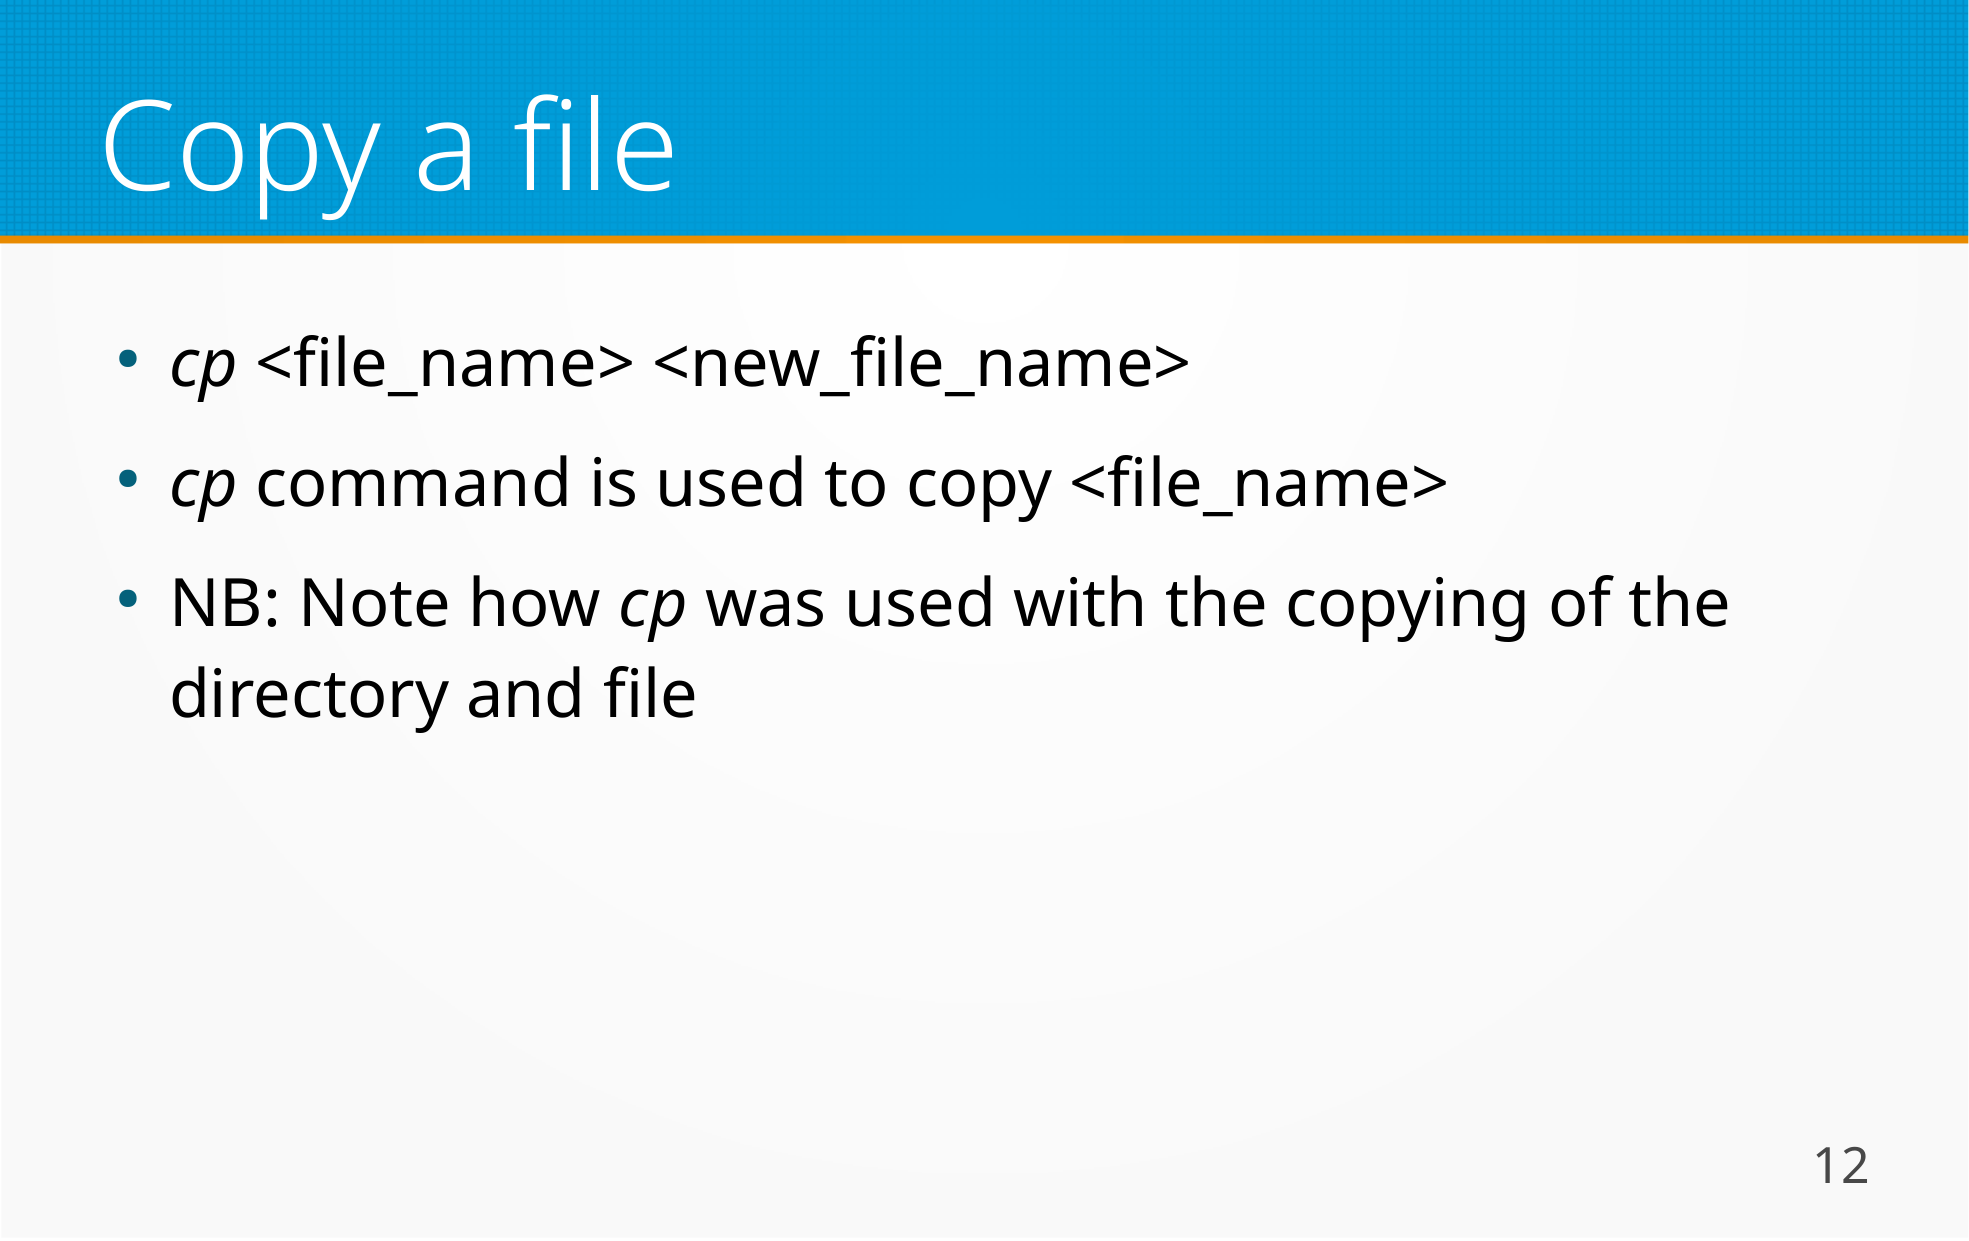

# Copy a file
cp <file_name> <new_file_name>
cp command is used to copy <file_name>
NB: Note how cp was used with the copying of the directory and file
12